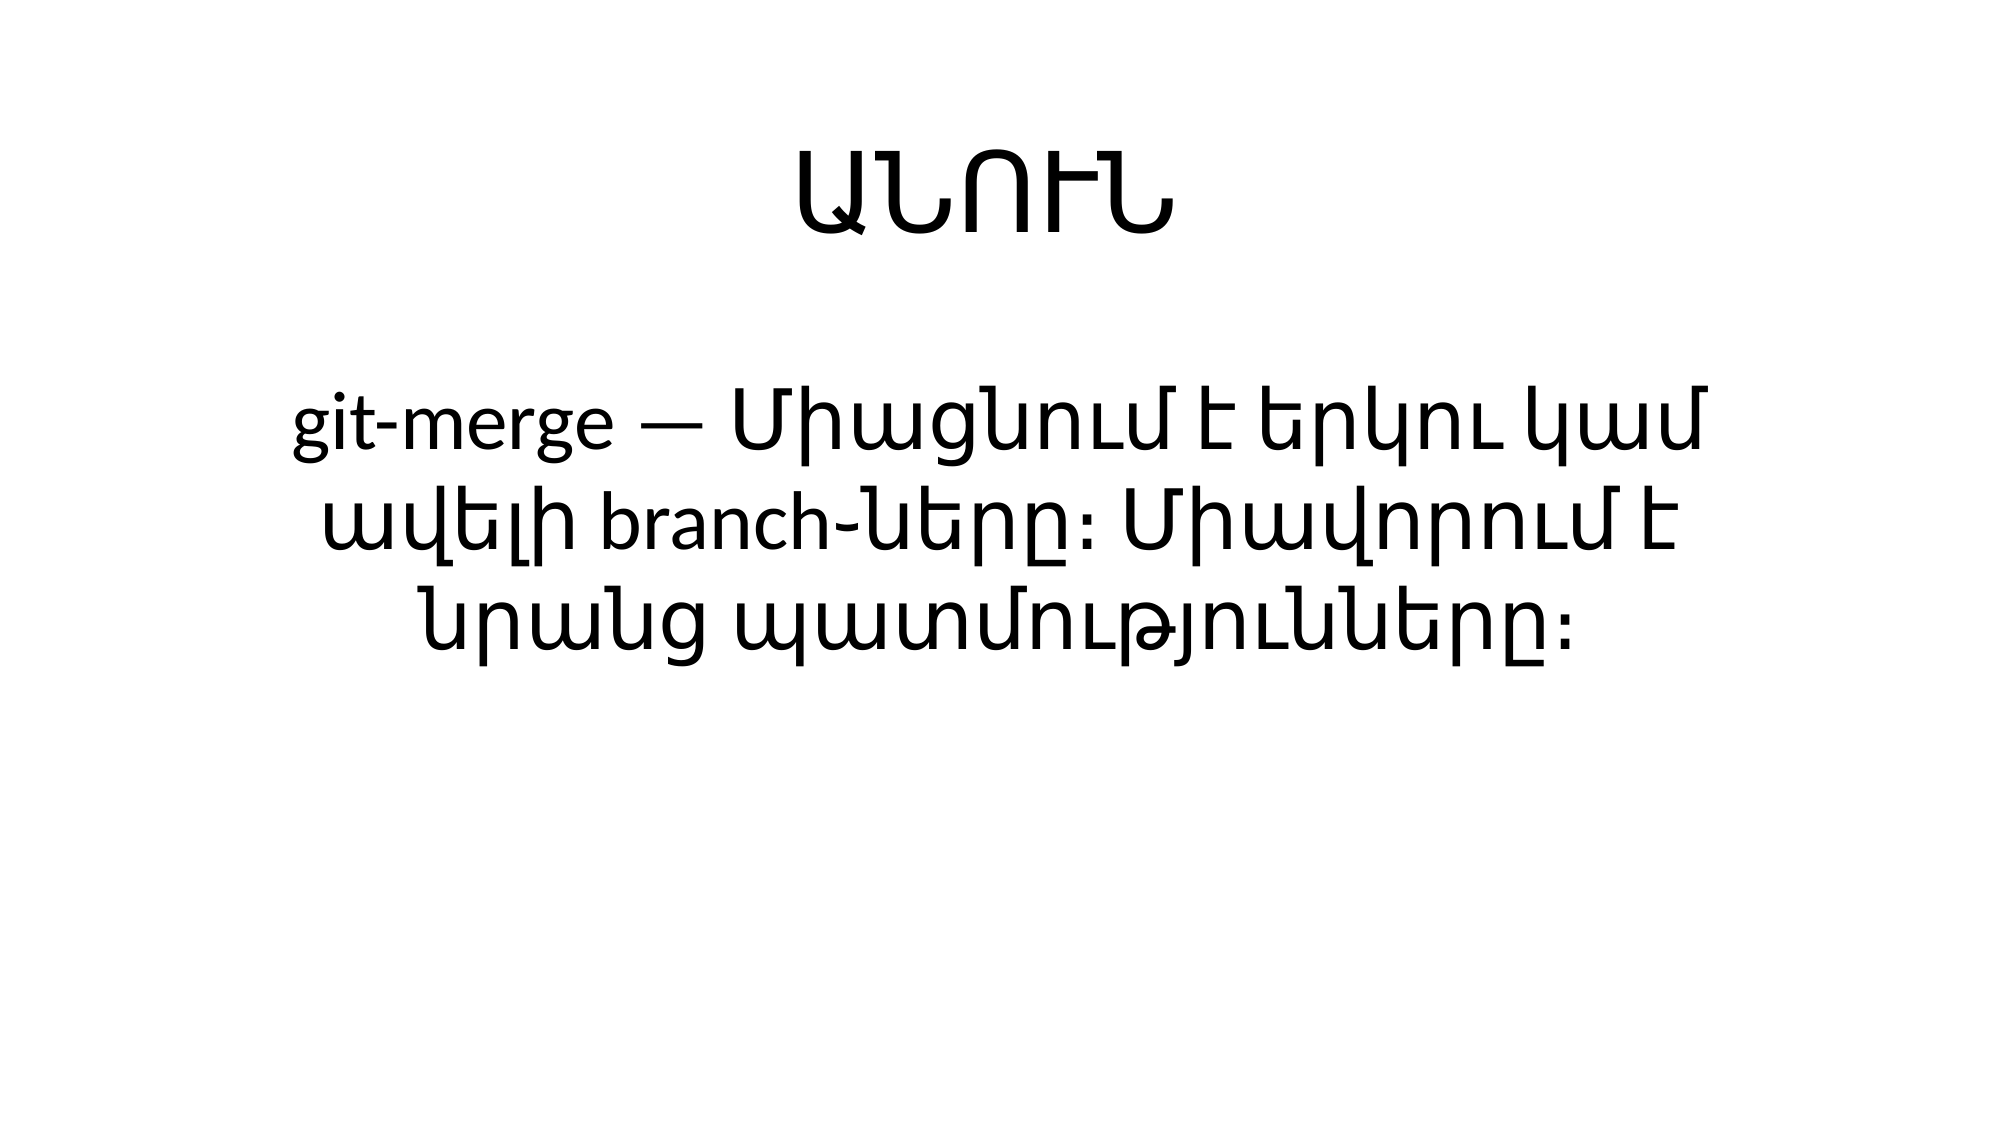

# ԱՆՈՒՆ
git-merge — Միացնում է երկու կամ ավելի branch֊ները։ Միավորում է նրանց պատմությունները։